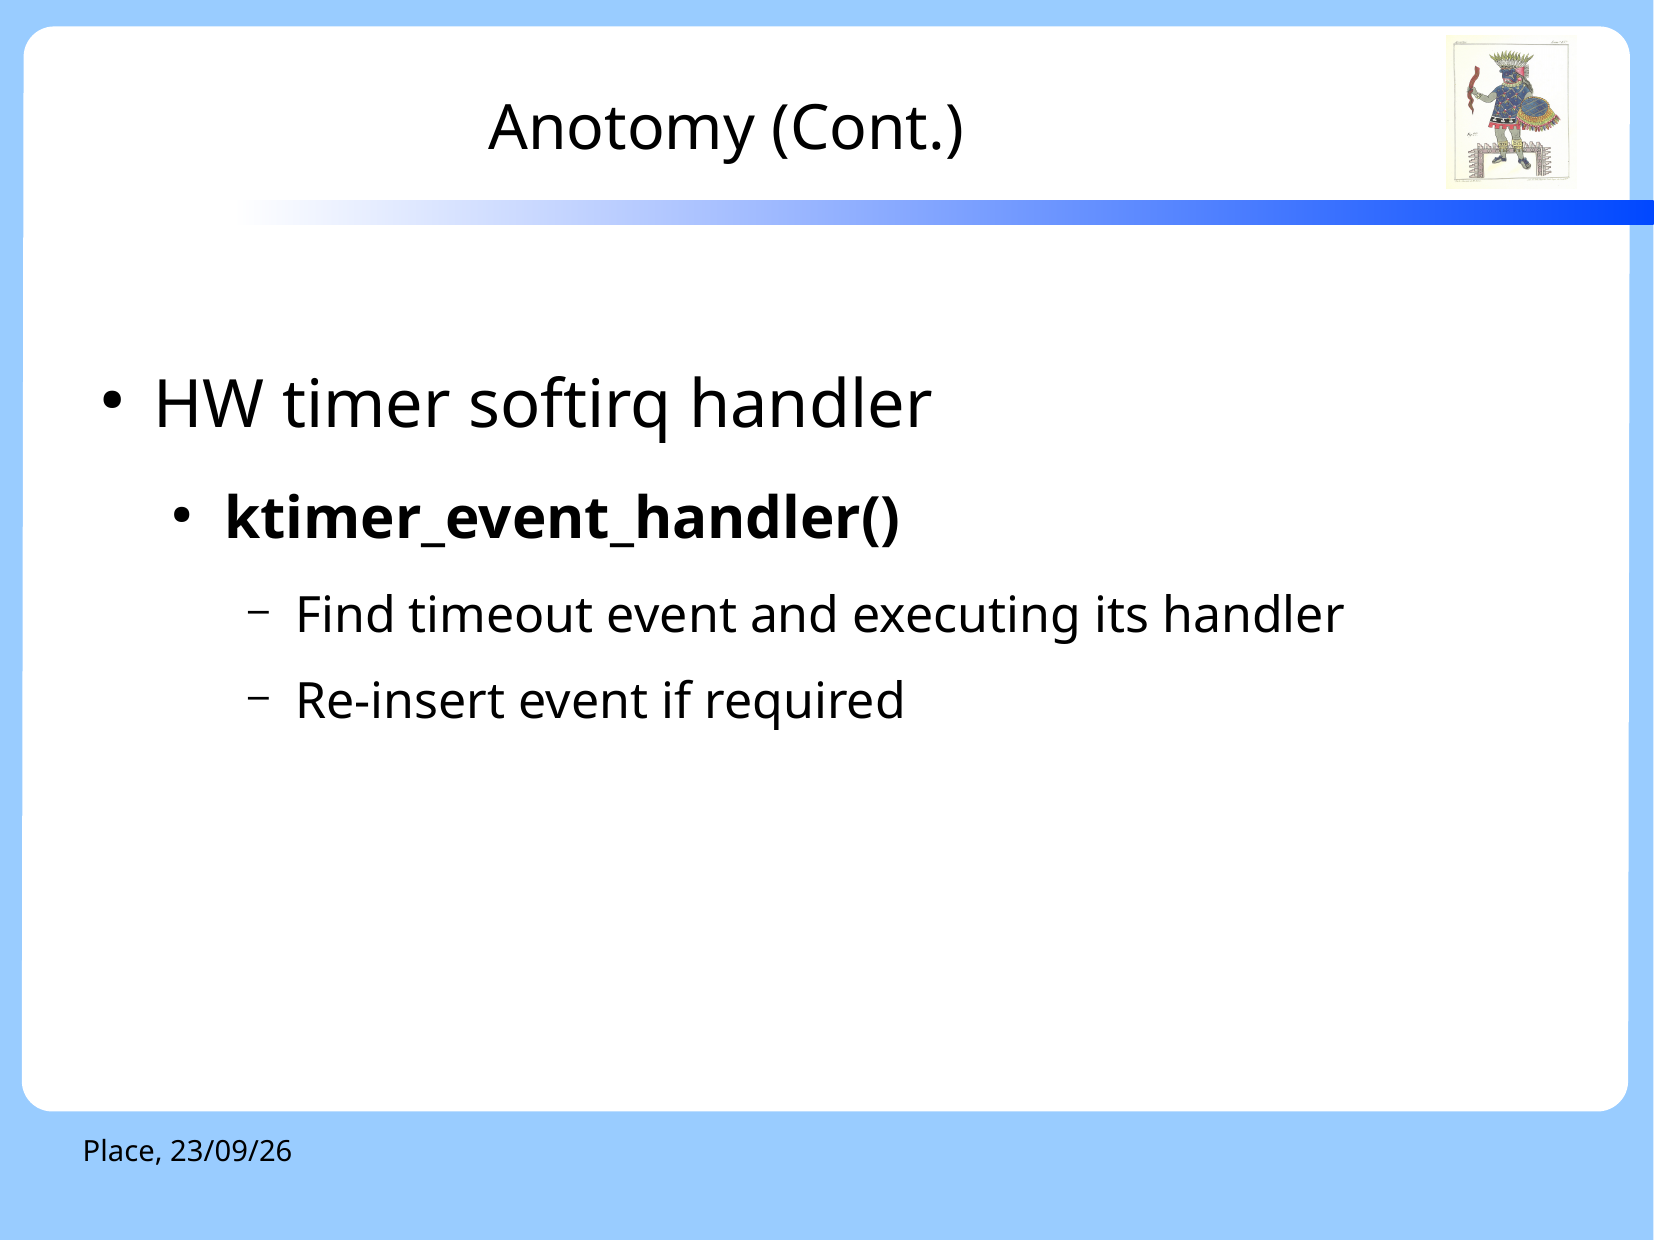

# Anotomy (Cont.)
HW timer softirq handler
ktimer_event_handler()
Find timeout event and executing its handler
Re-insert event if required